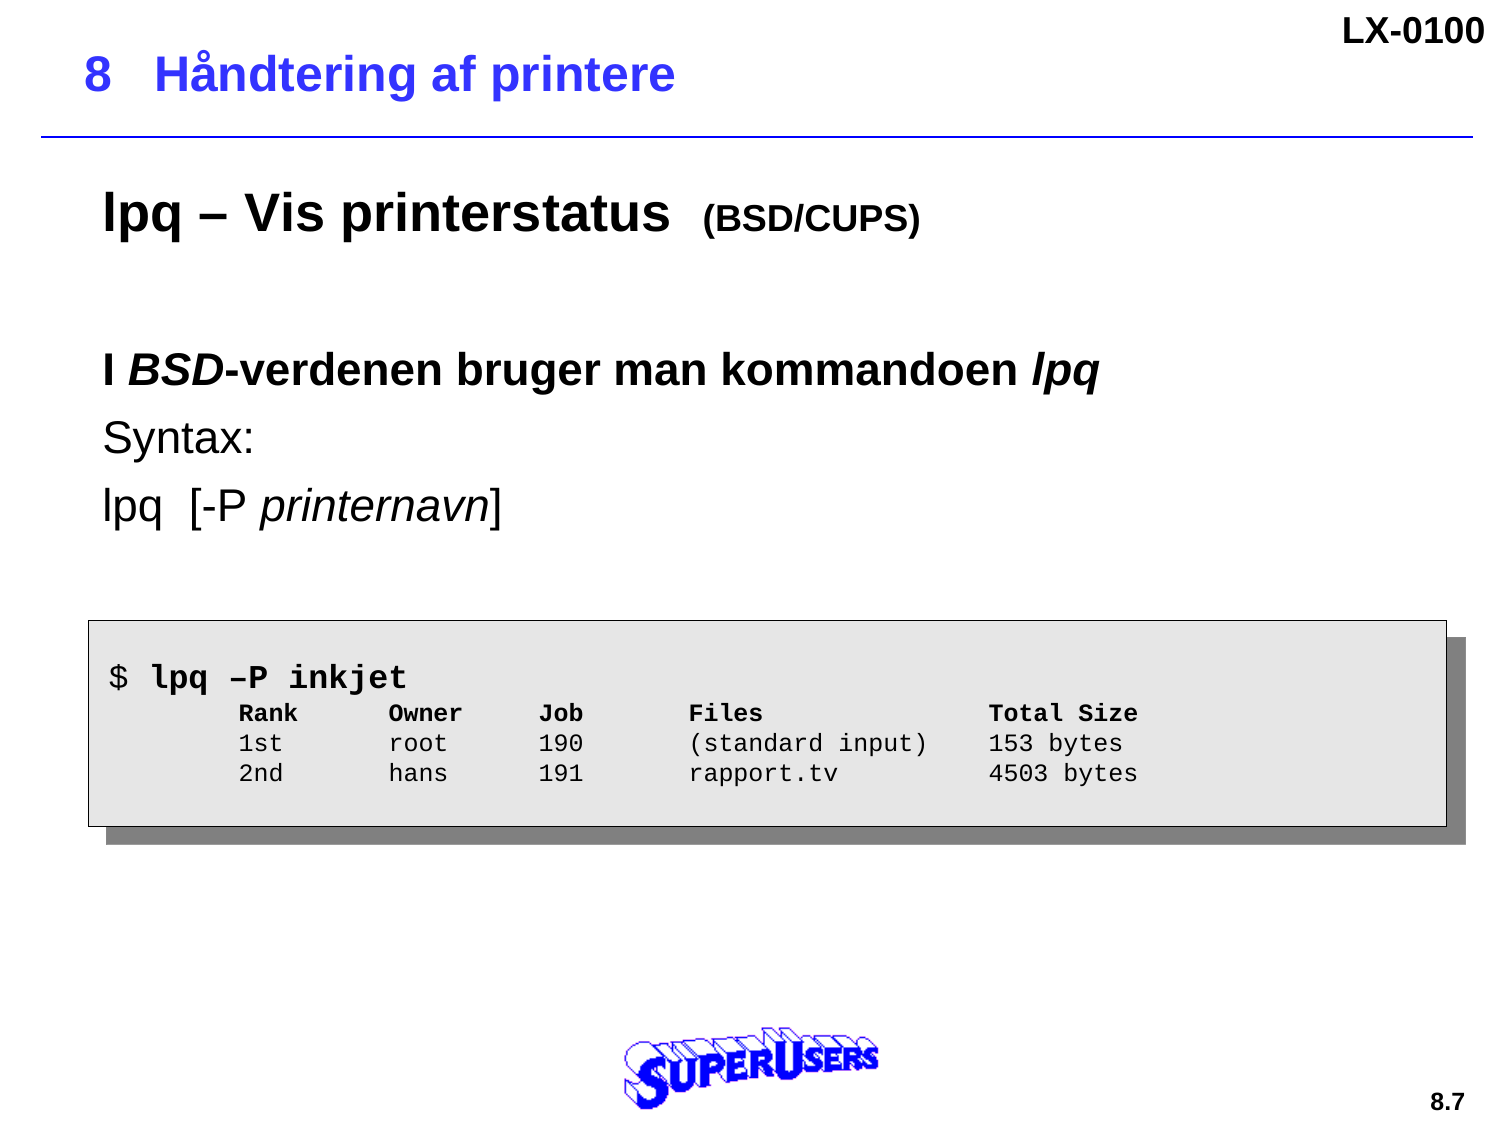

# 8 Håndtering af printere
lpq – Vis printerstatus (BSD/CUPS)
I BSD-verdenen bruger man kommandoen lpq
Syntax:
lpq [-P printernavn]
 $ lpq –P inkjet
	Rank	Owner	Job	Files		Total Size
	1st	root	190	(standard input)	153 bytes
	2nd	hans	191	rapport.tv	4503 bytes